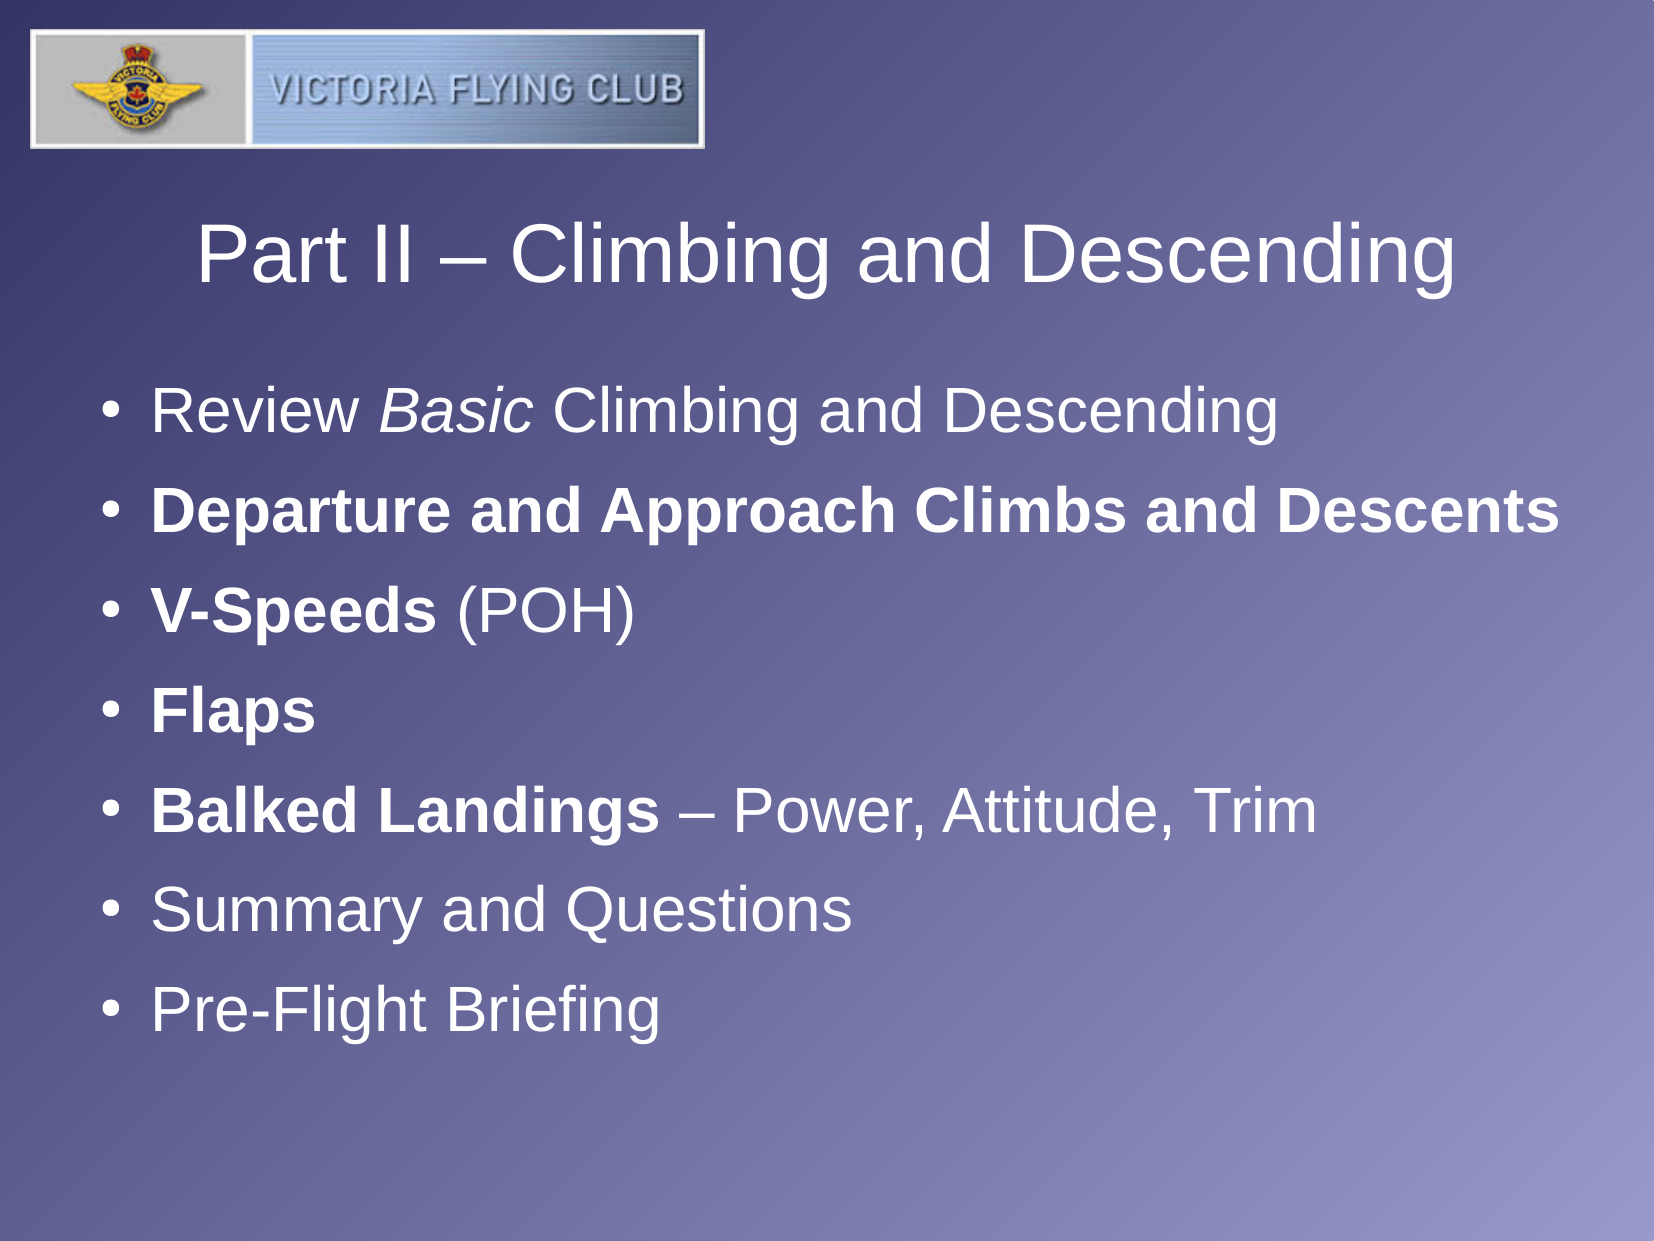

# Part II – Climbing and Descending
Review Basic Climbing and Descending
Departure and Approach Climbs and Descents
V-Speeds (POH)
Flaps
Balked Landings – Power, Attitude, Trim
Summary and Questions
Pre-Flight Briefing